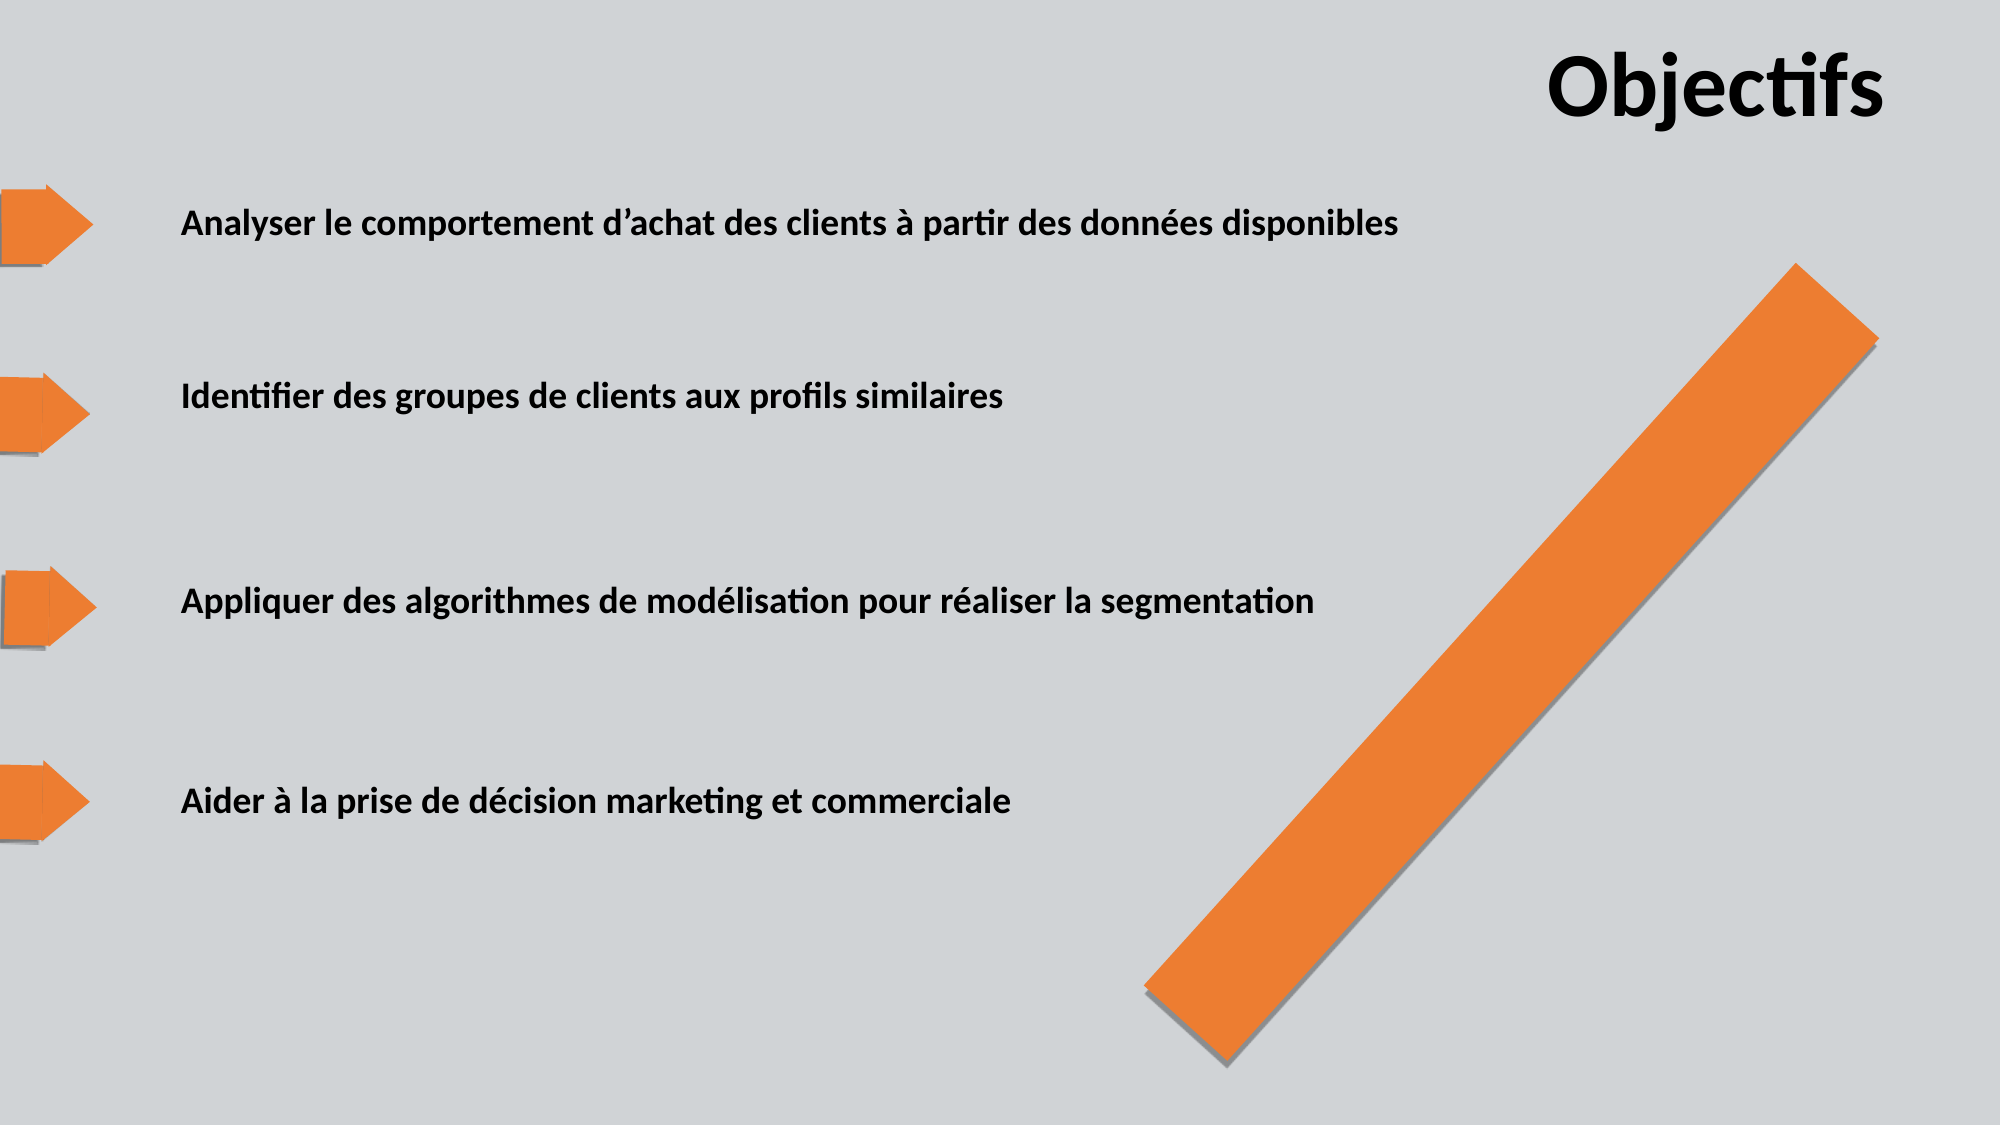

Objectifs
Analyser le comportement d’achat des clients à partir des données disponibles
Identifier des groupes de clients aux profils similaires
Appliquer des algorithmes de modélisation pour réaliser la segmentation
Aider à la prise de décision marketing et commerciale